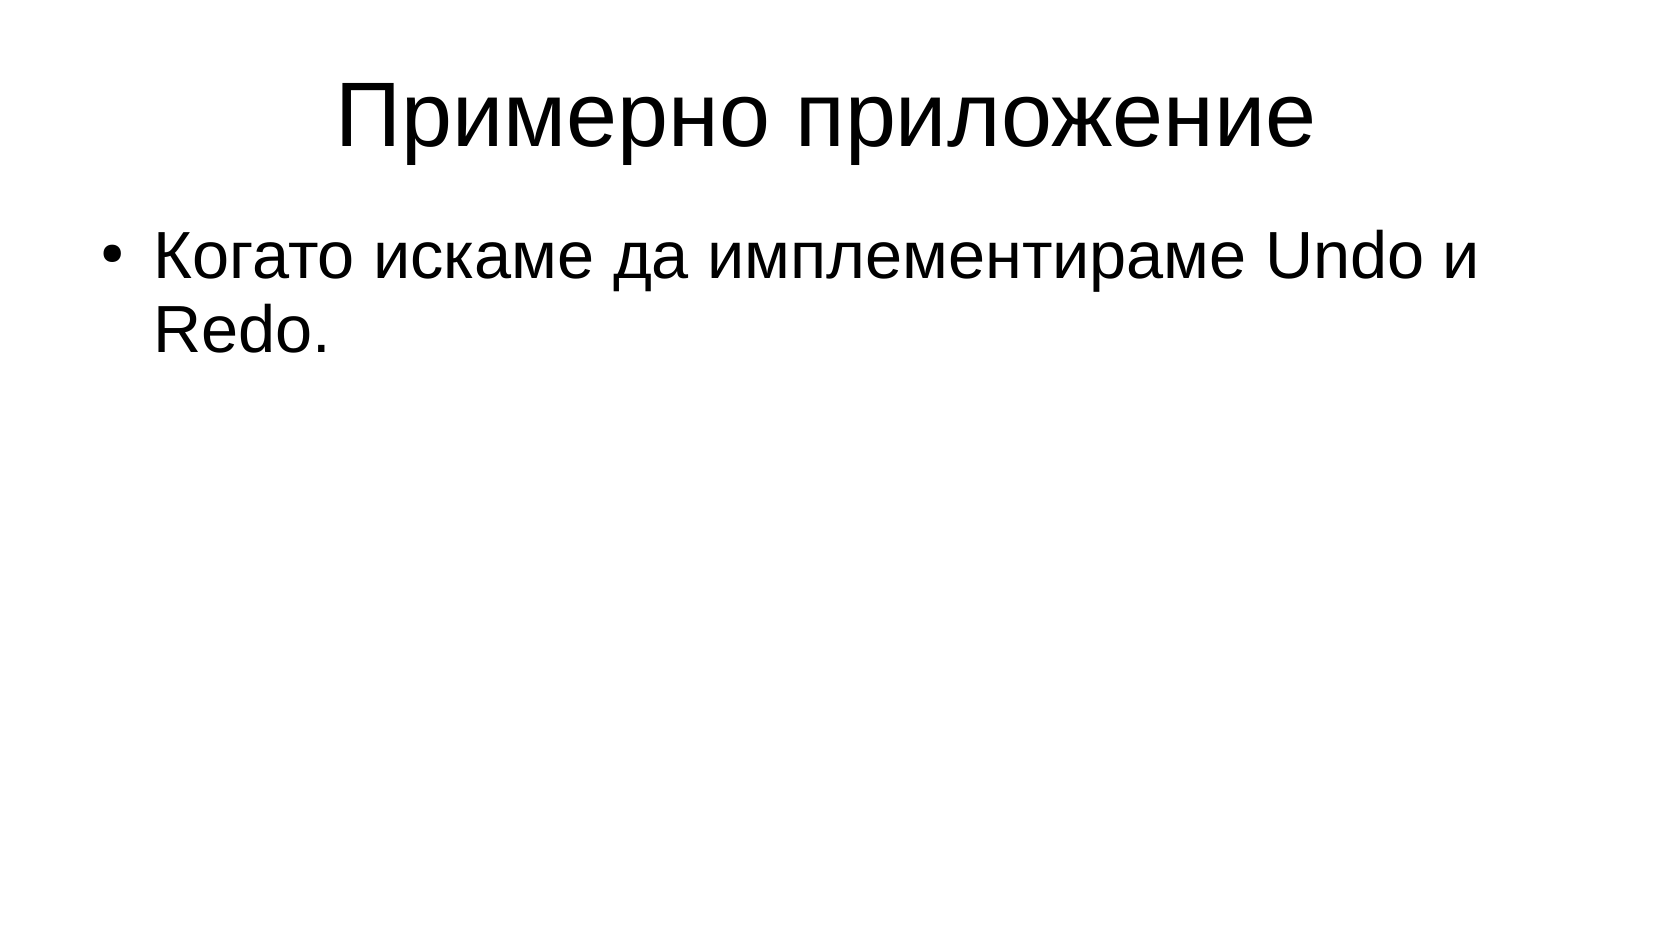

# Примерно приложение
Когато искаме да имплементираме Undo и Redo.